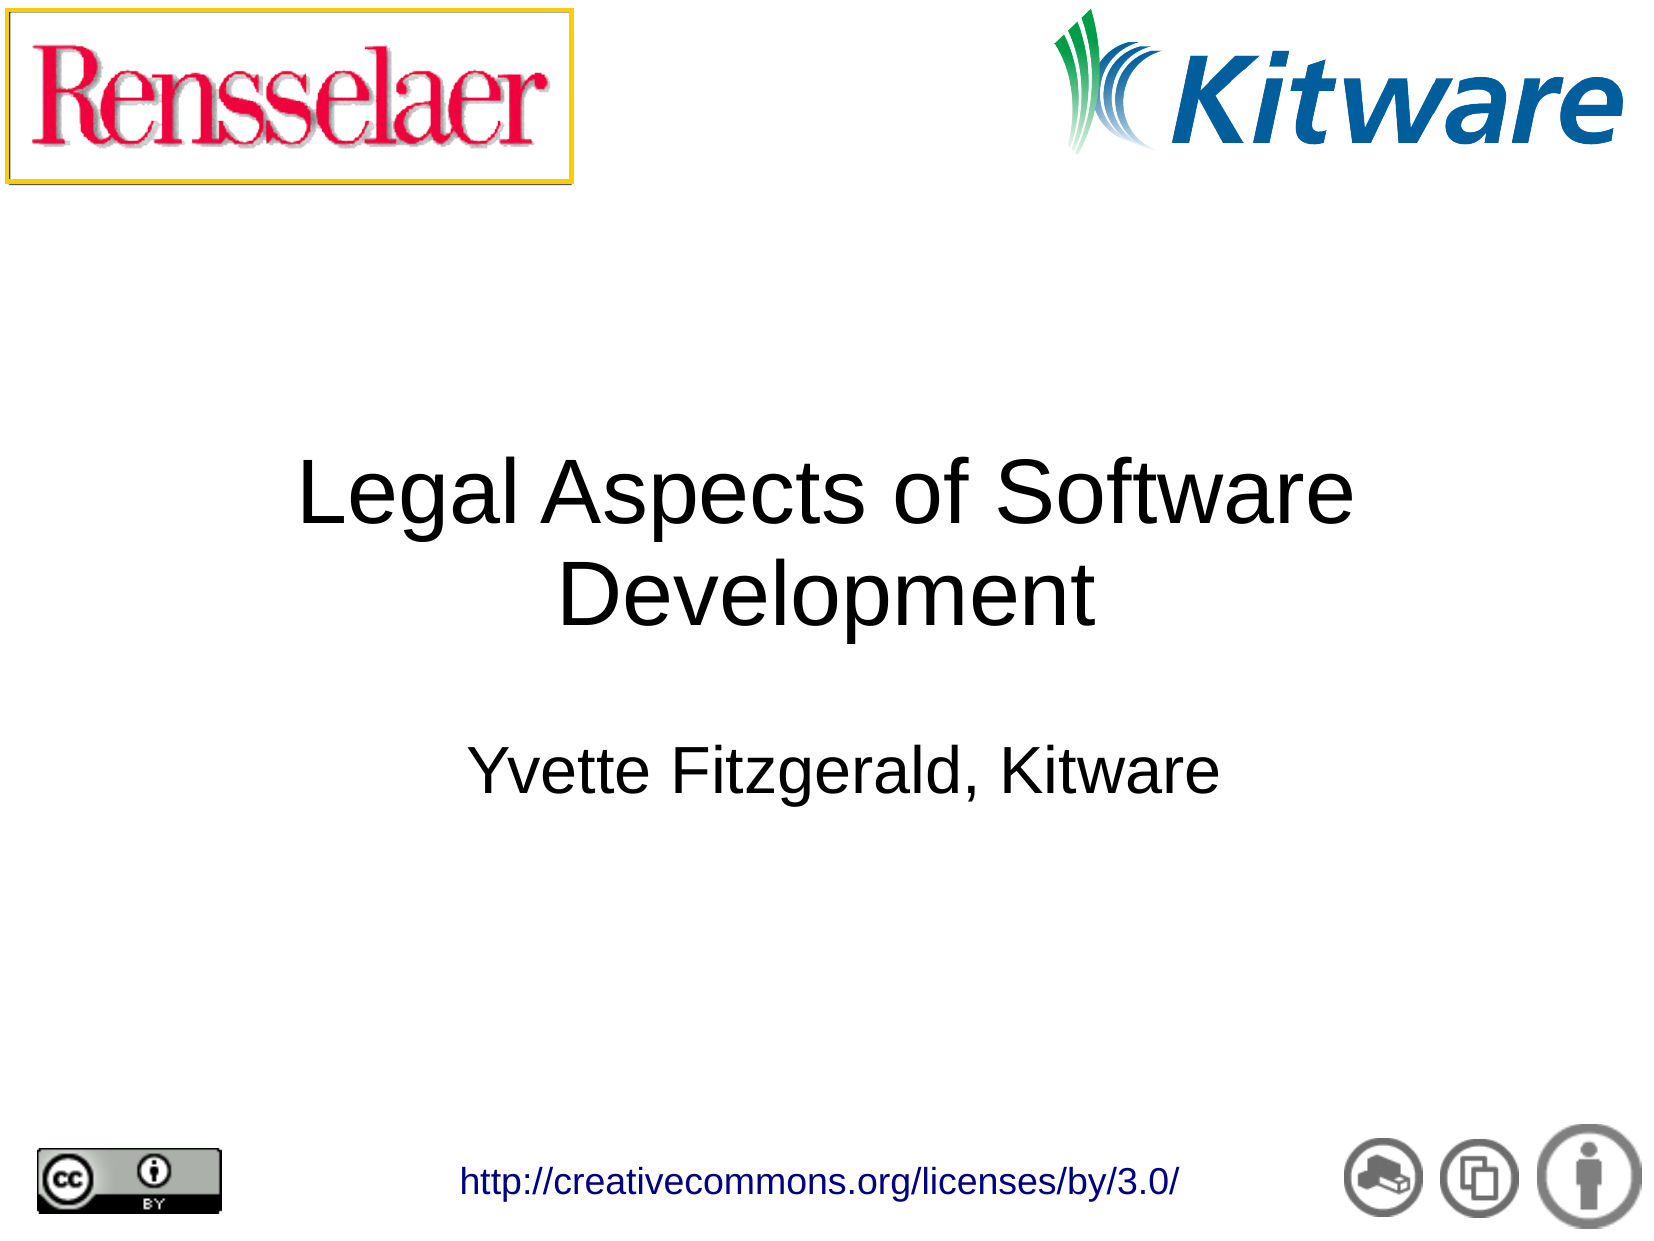

Legal Aspects of Software Development
# Yvette Fitzgerald, Kitware
http://creativecommons.org/licenses/by/3.0/